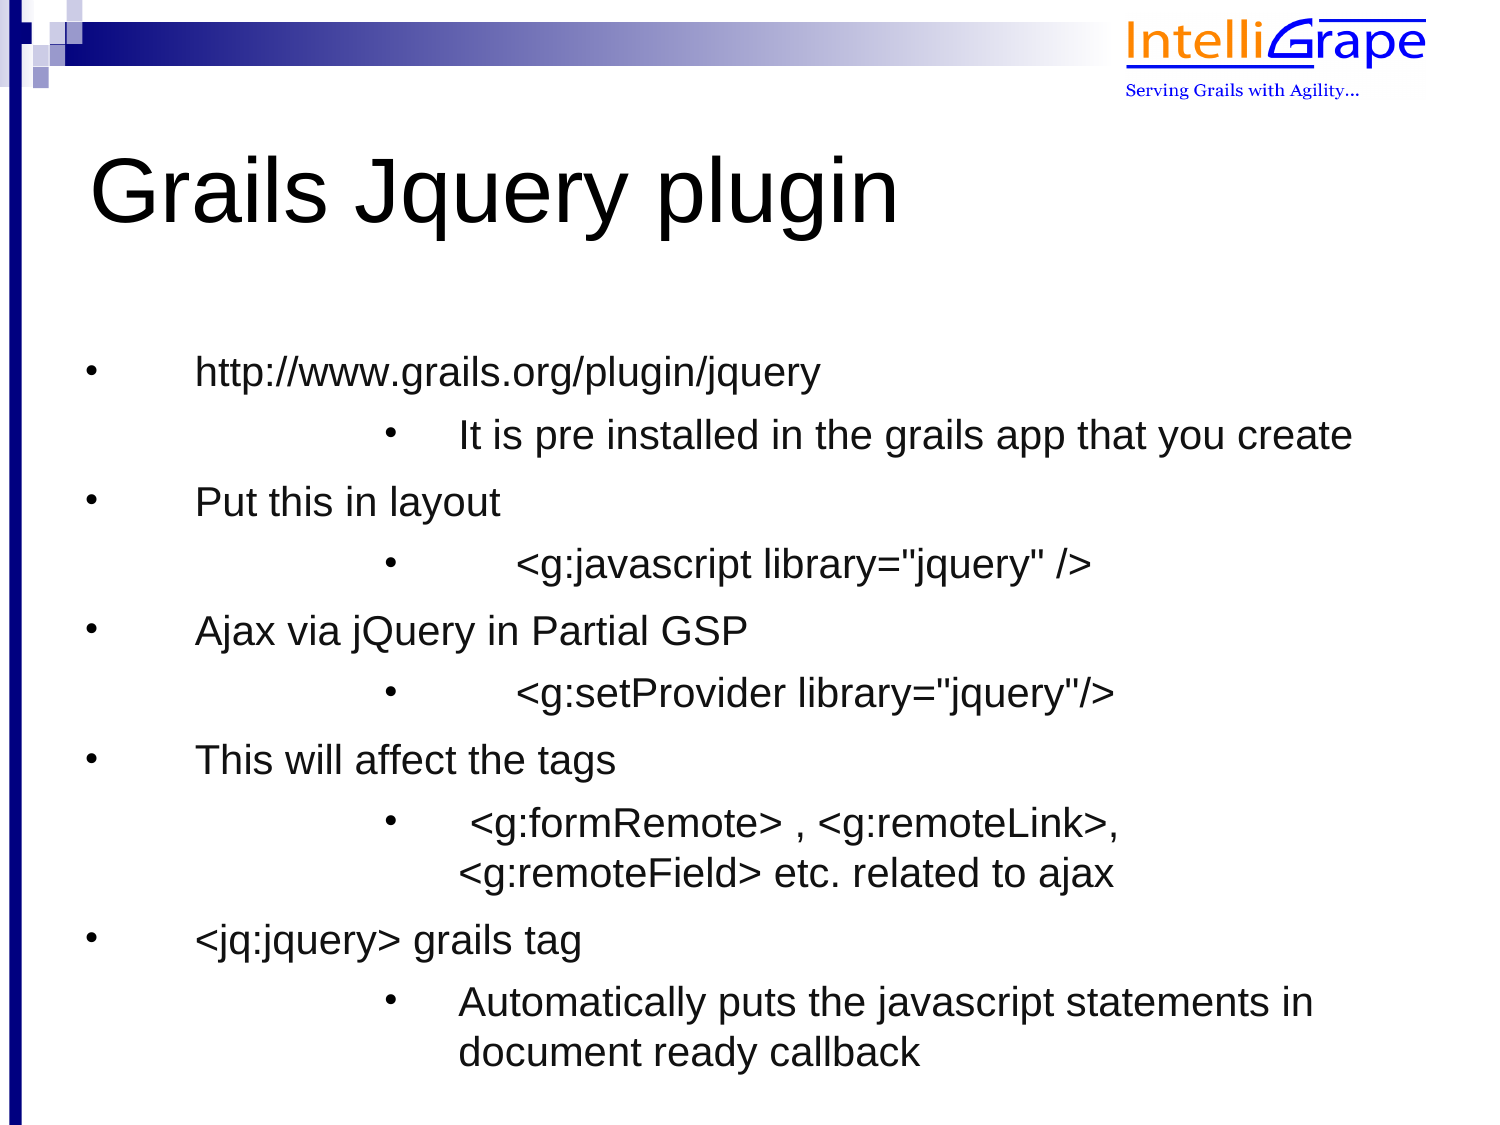

# Grails Jquery plugin
http://www.grails.org/plugin/jquery
It is pre installed in the grails app that you create
Put this in layout
 <g:javascript library="jquery" />
Ajax via jQuery in Partial GSP
 <g:setProvider library="jquery"/>
This will affect the tags
 <g:formRemote> , <g:remoteLink>, <g:remoteField> etc. related to ajax
<jq:jquery> grails tag
Automatically puts the javascript statements in document ready callback